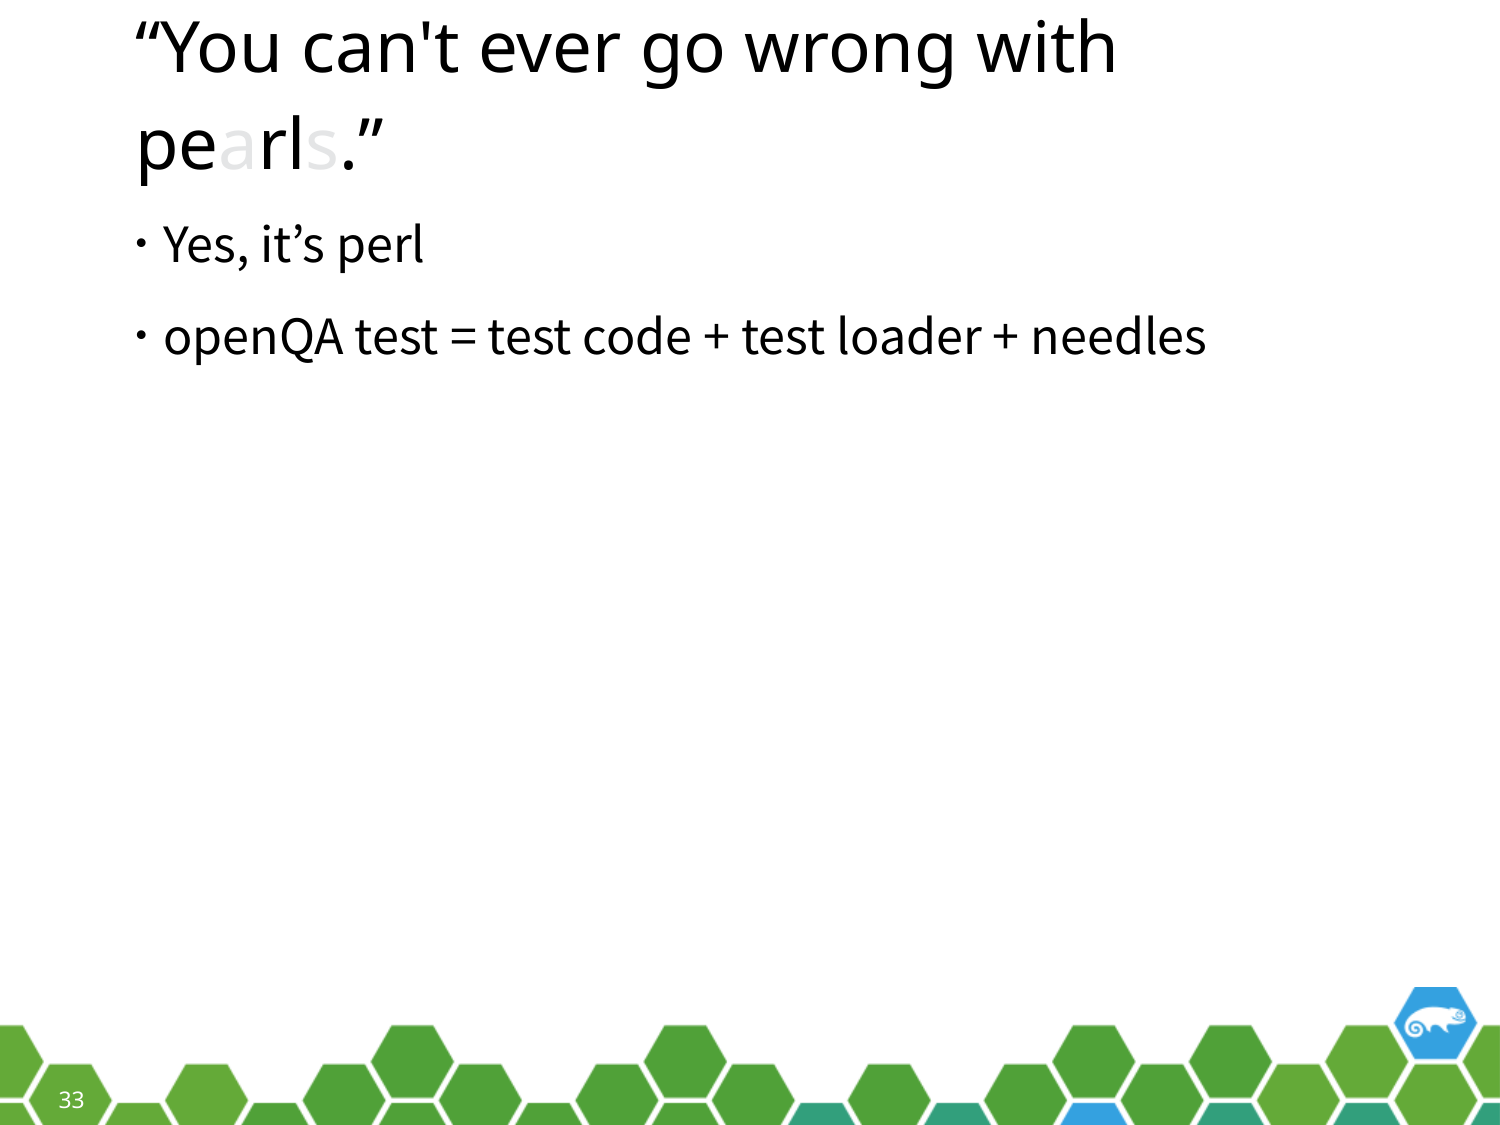

# “You can't ever go wrong with pearls.”
Yes, it’s perl
openQA test = test code + test loader + needles